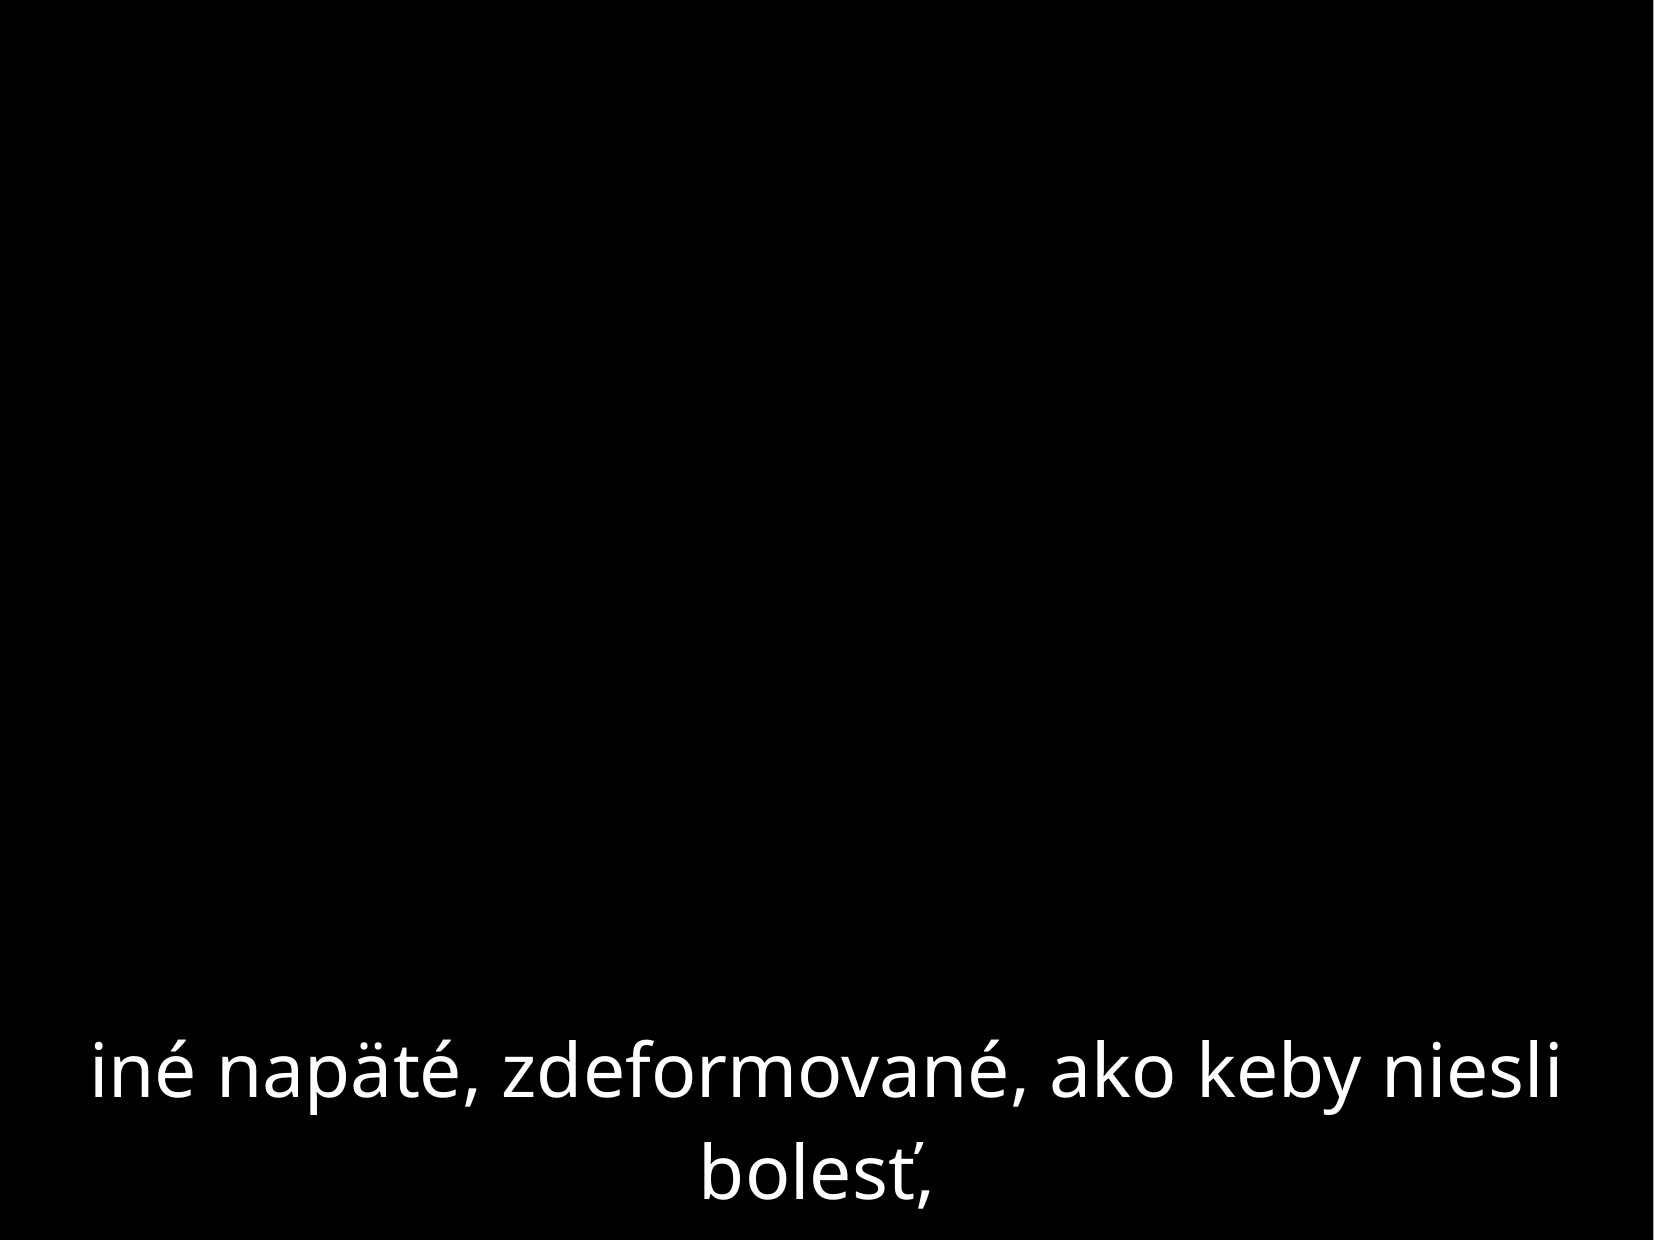

# iné napäté, zdeformované, ako keby niesli bolesť,